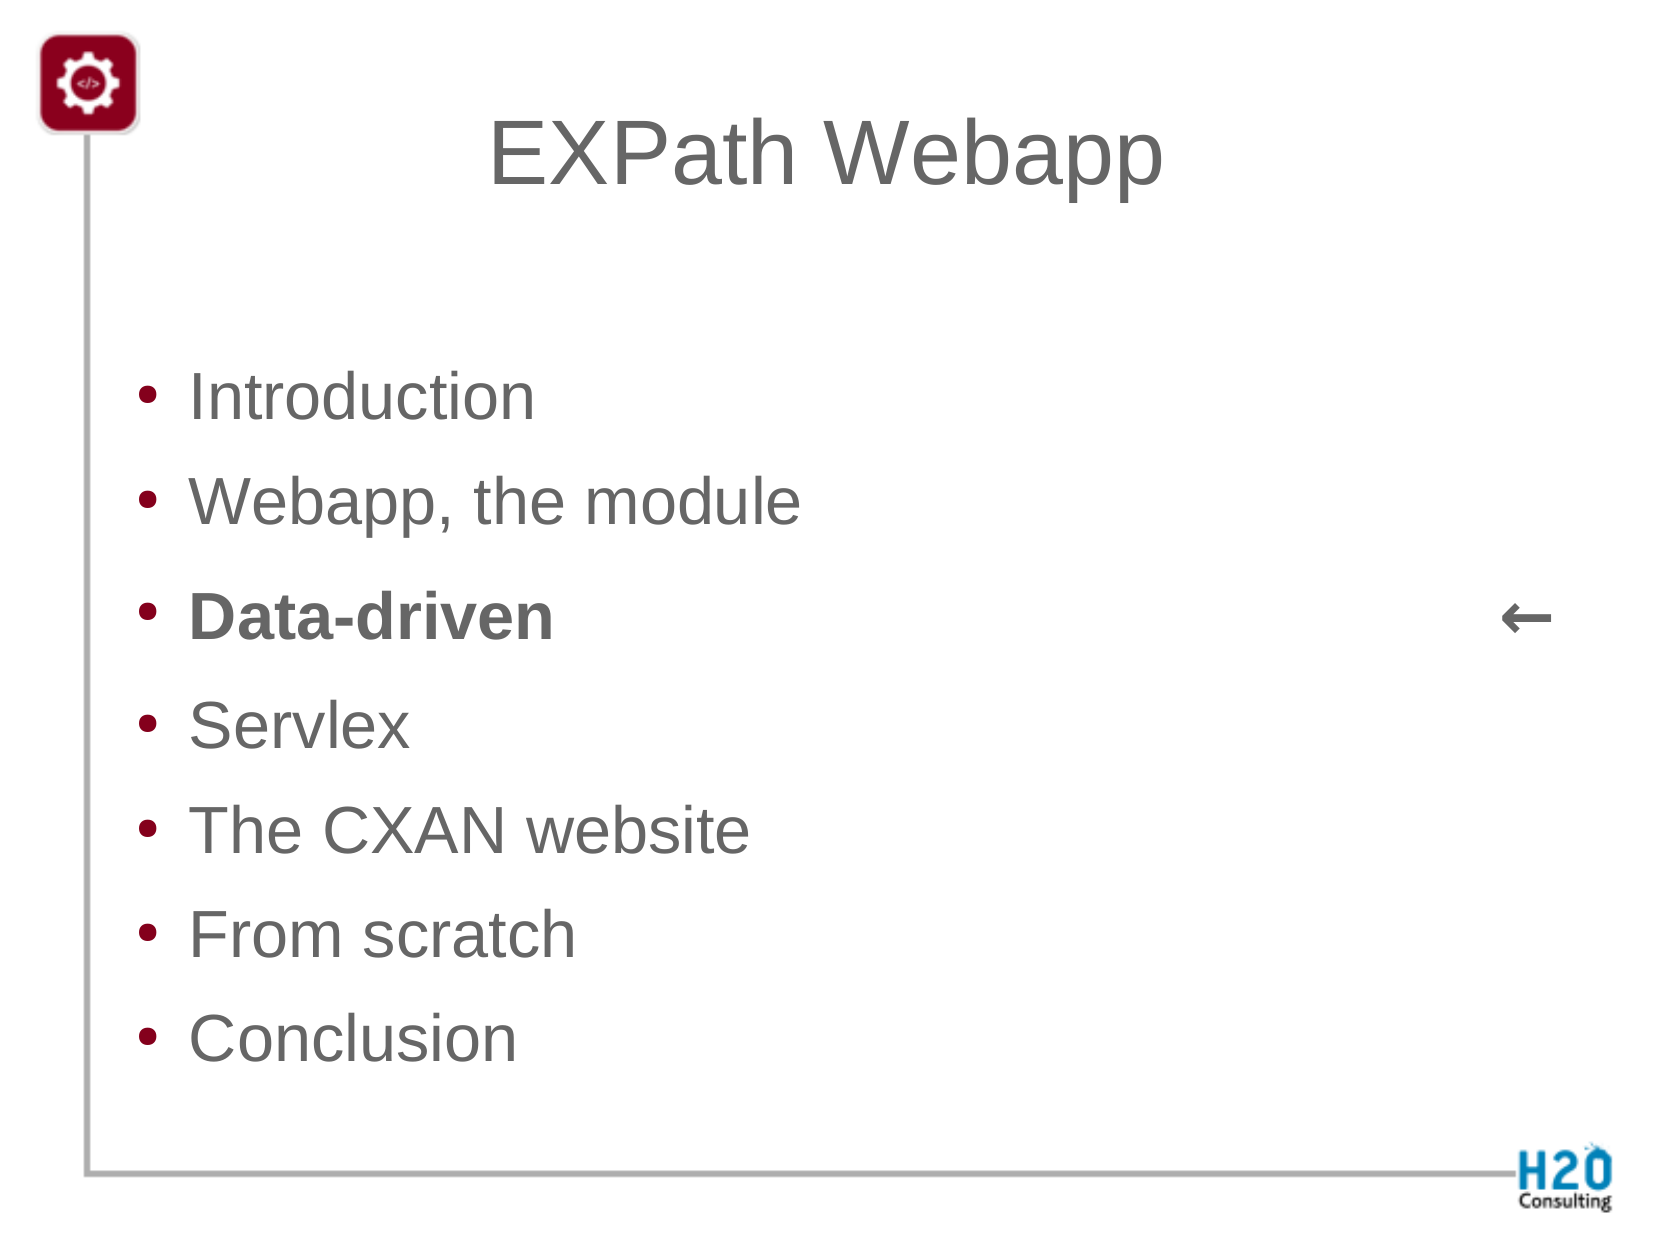

# EXPath Webapp
Introduction
Webapp, the module
Data-driven													 ←
Servlex
The CXAN website
From scratch
Conclusion